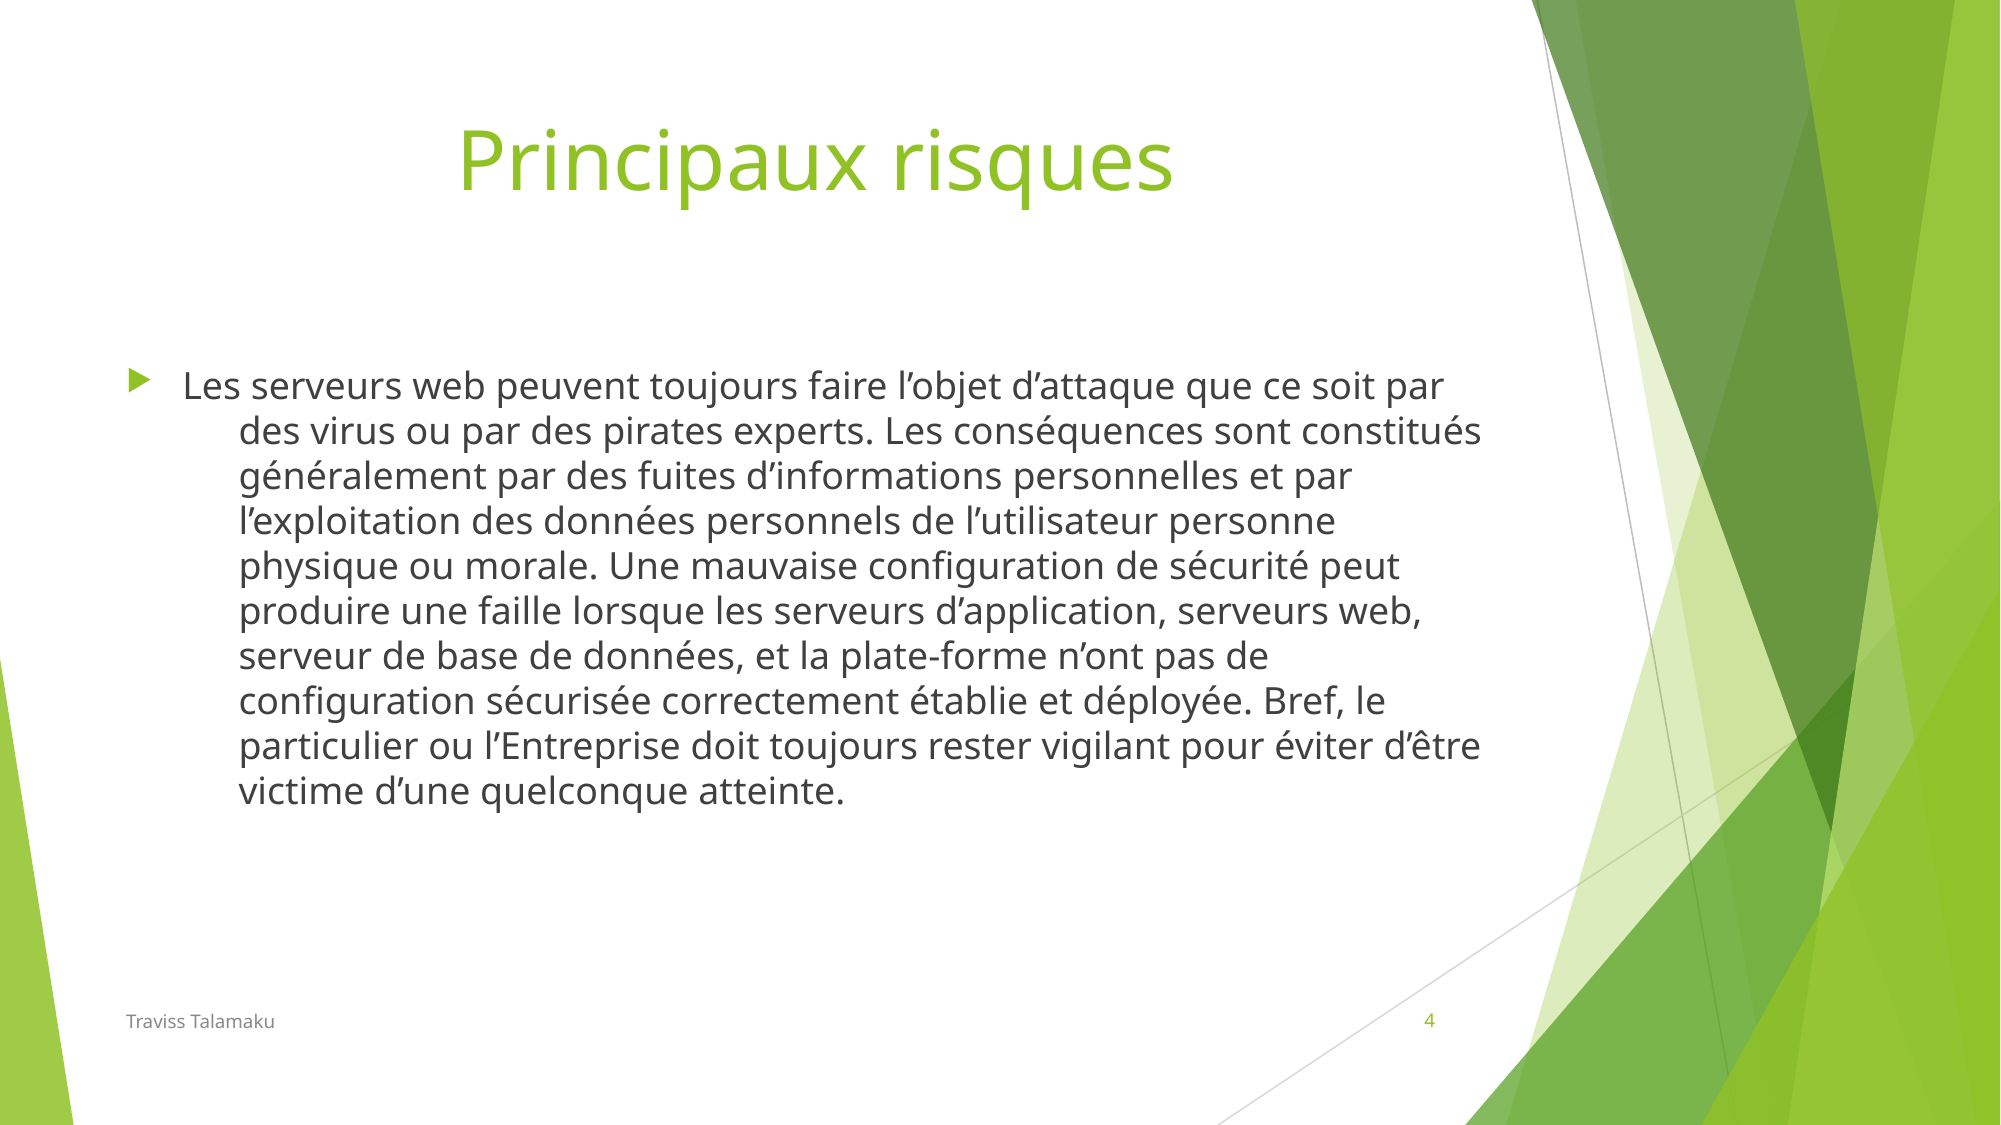

# Principaux risques
Les serveurs web peuvent toujours faire l’objet d’attaque que ce soit par des virus ou par des pirates experts. Les conséquences sont constitués généralement par des fuites d’informations personnelles et par l’exploitation des données personnels de l’utilisateur personne physique ou morale. Une mauvaise configuration de sécurité peut produire une faille lorsque les serveurs d’application, serveurs web, serveur de base de données, et la plate-forme n’ont pas de configuration sécurisée correctement établie et déployée. Bref, le particulier ou l’Entreprise doit toujours rester vigilant pour éviter d’être victime d’une quelconque atteinte.
Traviss Talamaku